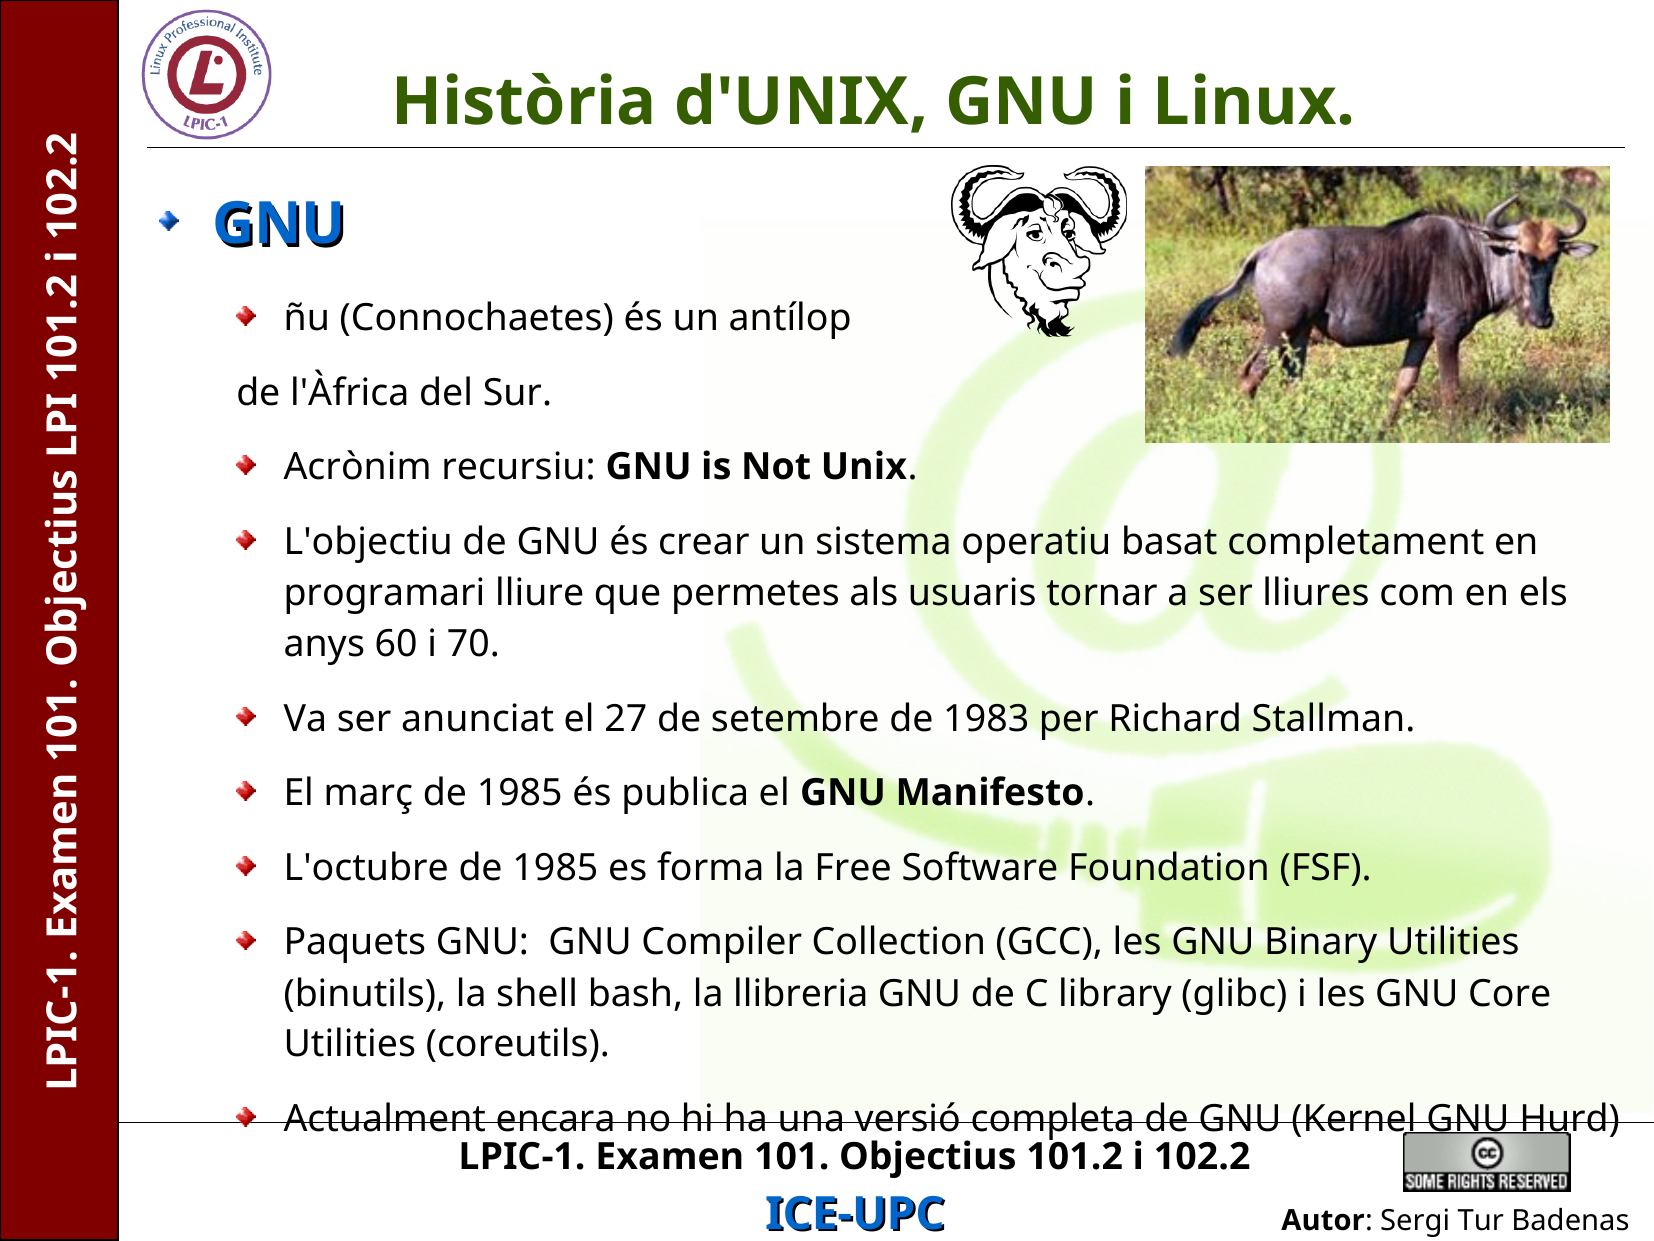

# Història d'UNIX, GNU i Linux.
GNU
ñu (Connochaetes) és un antílop
de l'Àfrica del Sur.
Acrònim recursiu: GNU is Not Unix.
L'objectiu de GNU és crear un sistema operatiu basat completament en programari lliure que permetes als usuaris tornar a ser lliures com en els anys 60 i 70.
Va ser anunciat el 27 de setembre de 1983 per Richard Stallman.
El març de 1985 és publica el GNU Manifesto.
L'octubre de 1985 es forma la Free Software Foundation (FSF).
Paquets GNU: GNU Compiler Collection (GCC), les GNU Binary Utilities (binutils), la shell bash, la llibreria GNU de C library (glibc) i les GNU Core Utilities (coreutils).
Actualment encara no hi ha una versió completa de GNU (Kernel GNU Hurd)